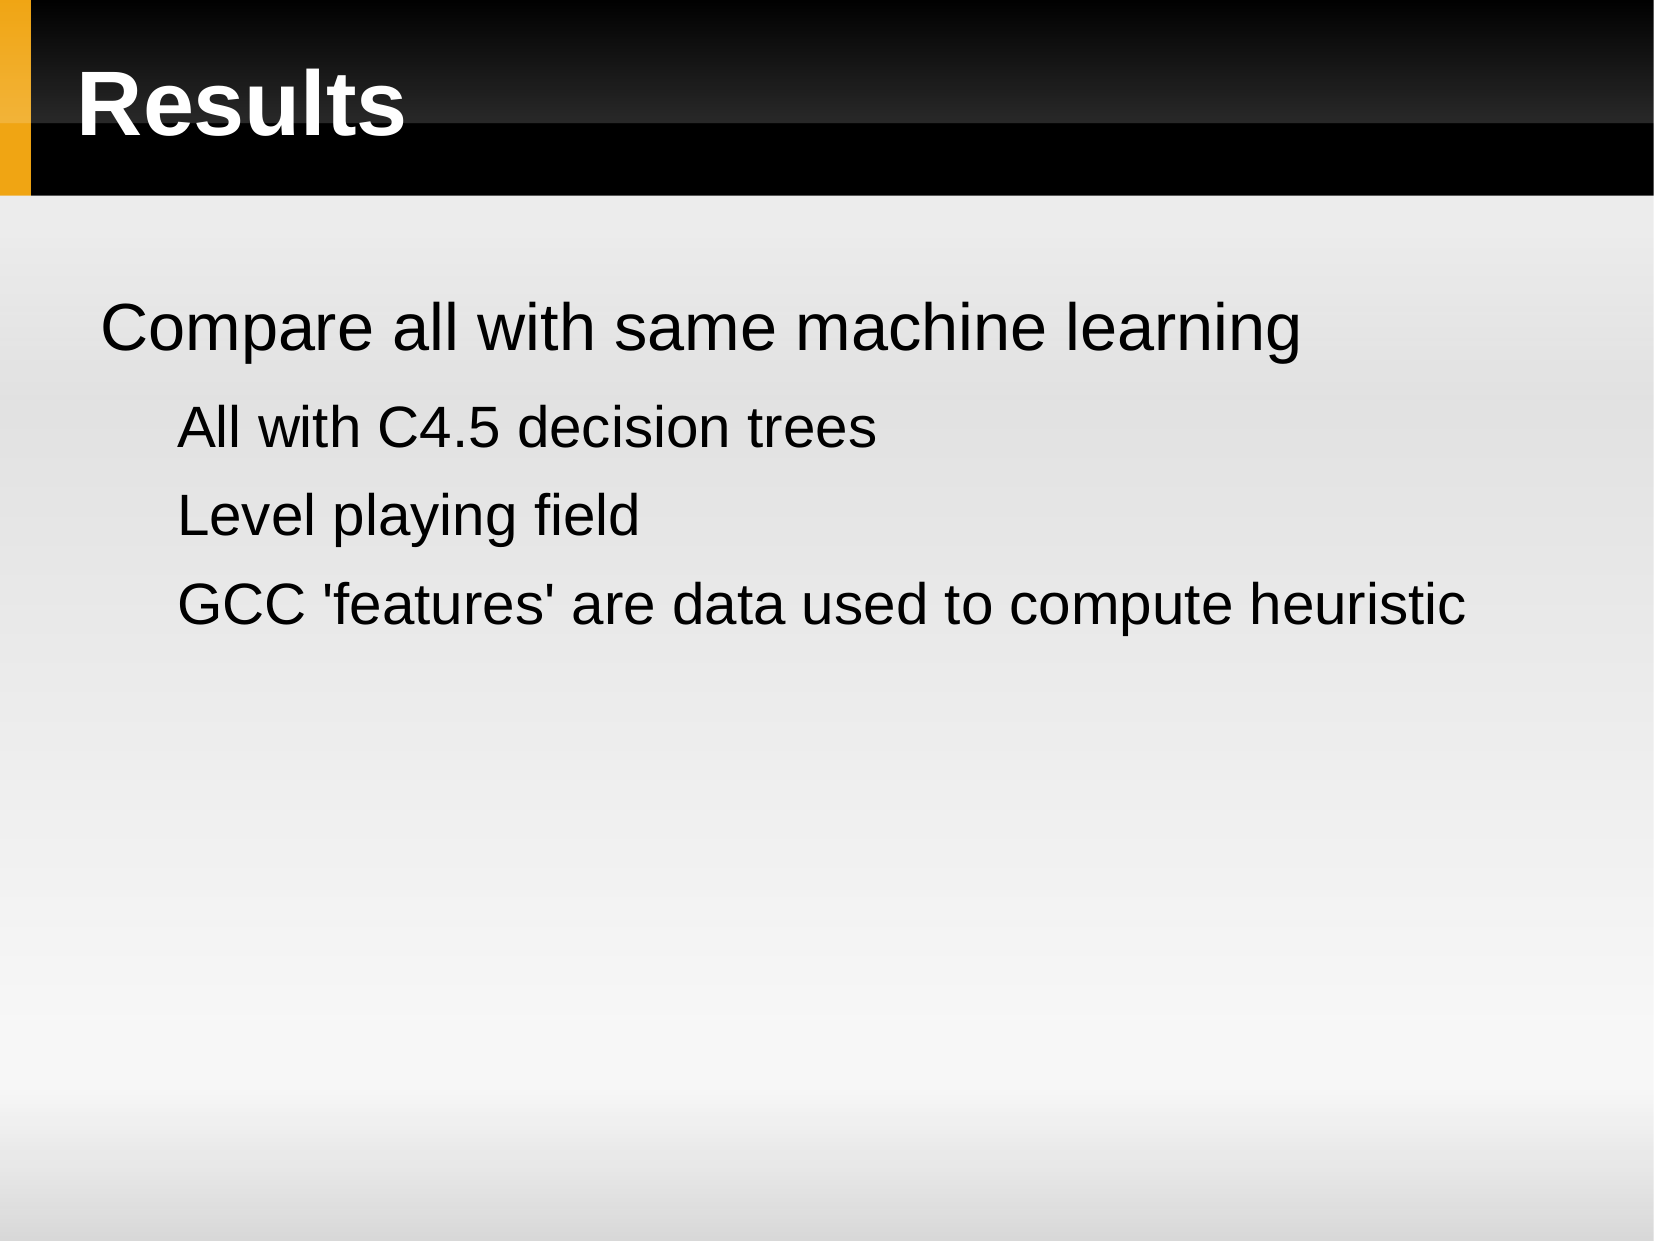

# Results
Compare all with same machine learning
All with C4.5 decision trees
Level playing field
GCC 'features' are data used to compute heuristic